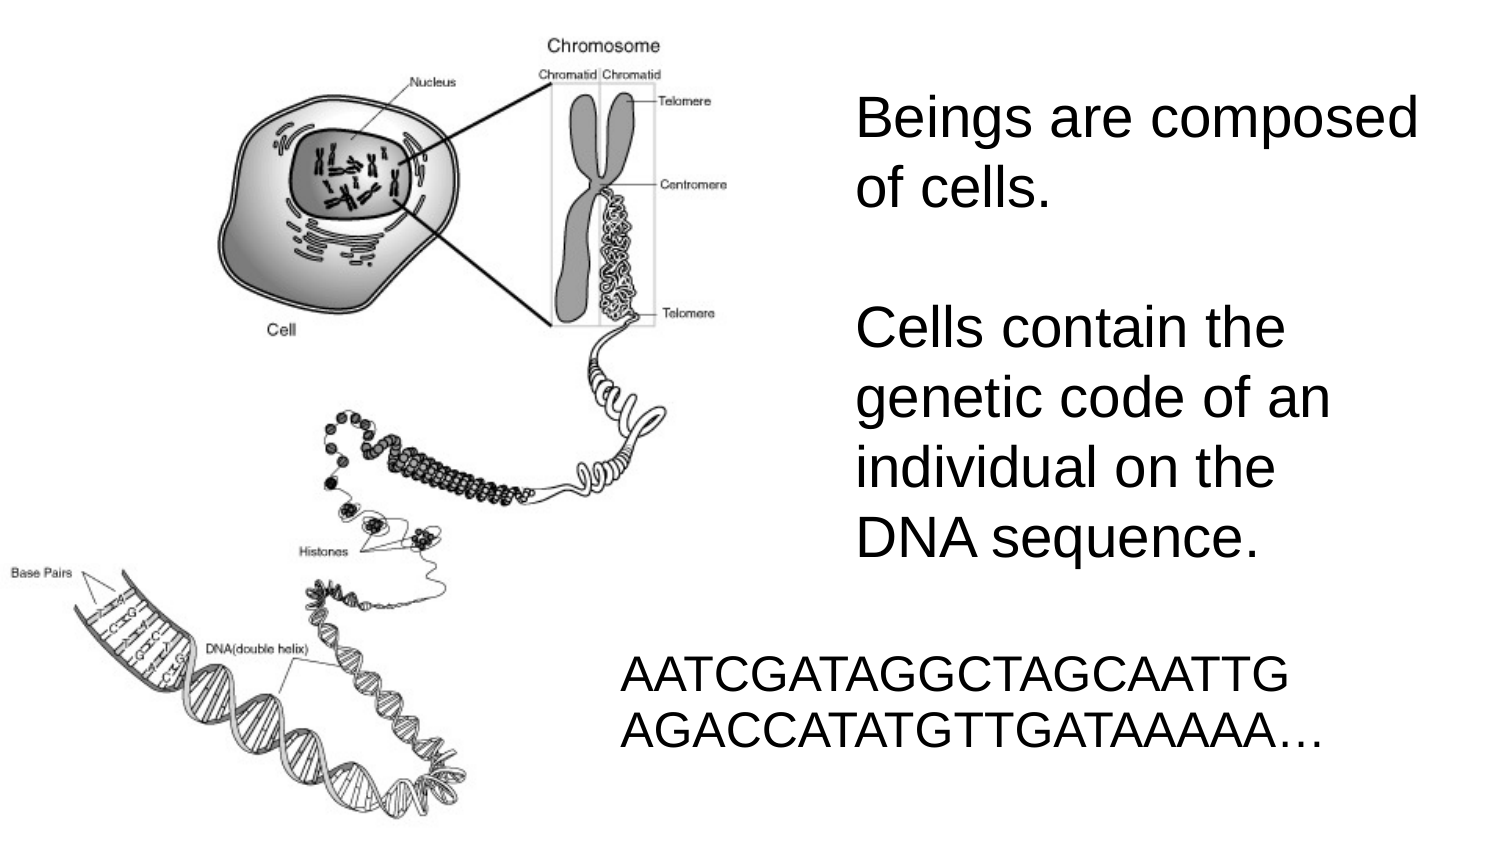

Beings are composed of cells.
Cells contain the genetic code of an individual on the
DNA sequence.
AATCGATAGGCTAGCAATTG
AGACCATATGTTGATAAAAA…